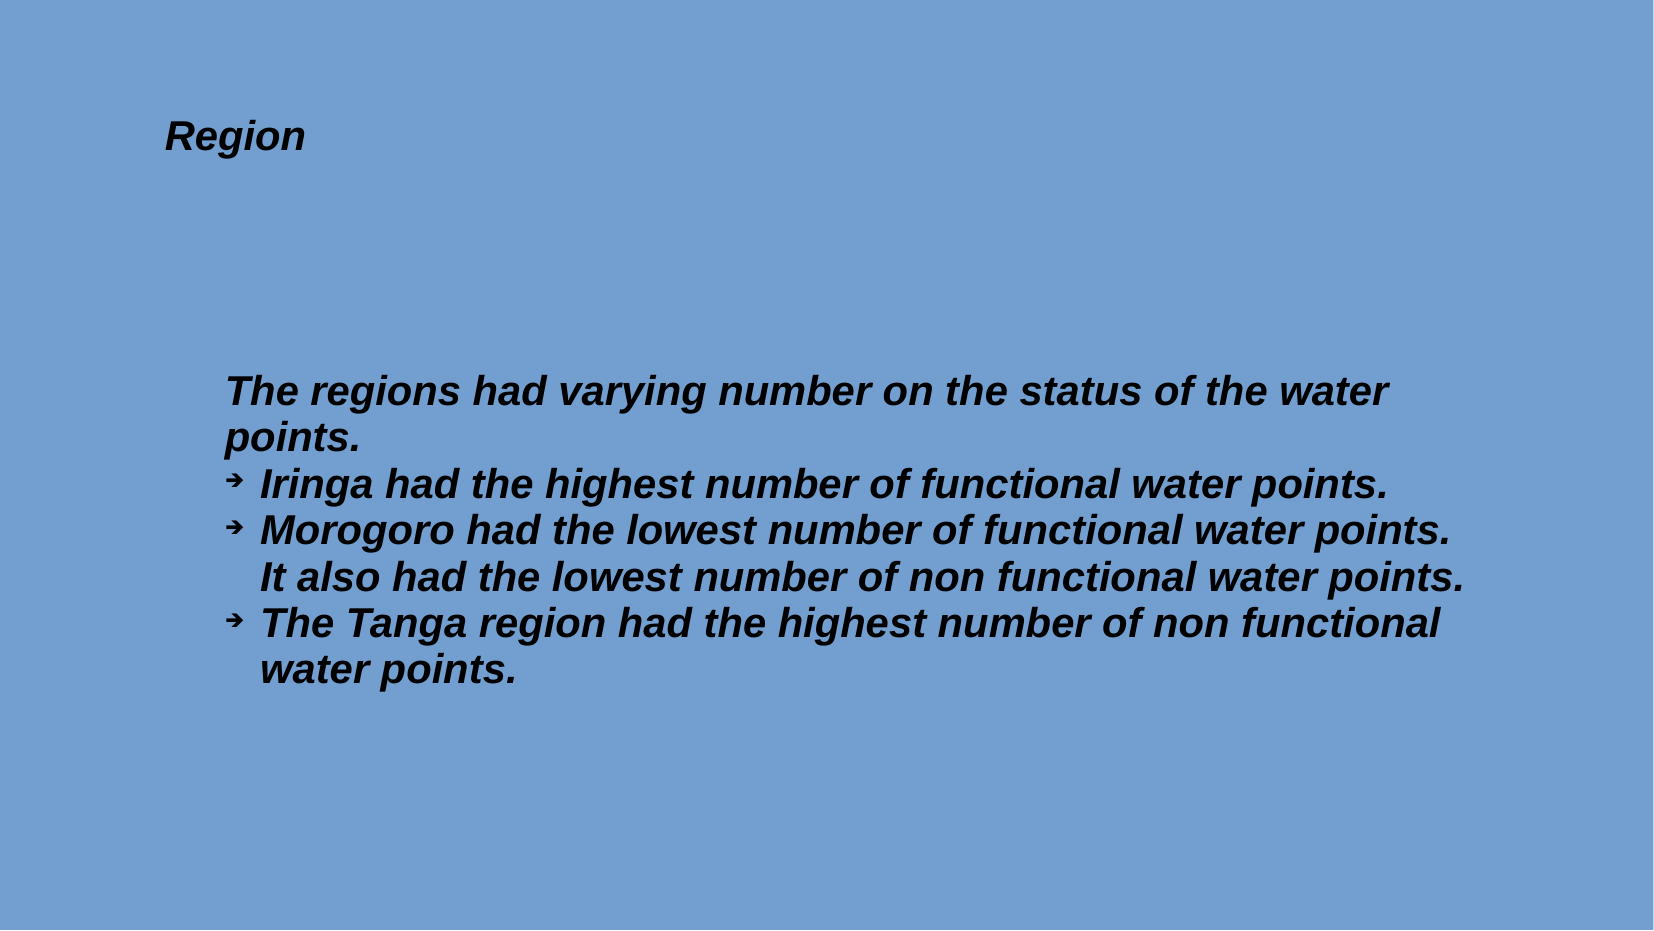

Region
The regions had varying number on the status of the water points.
Iringa had the highest number of functional water points.
Morogoro had the lowest number of functional water points. It also had the lowest number of non functional water points.
The Tanga region had the highest number of non functional water points.